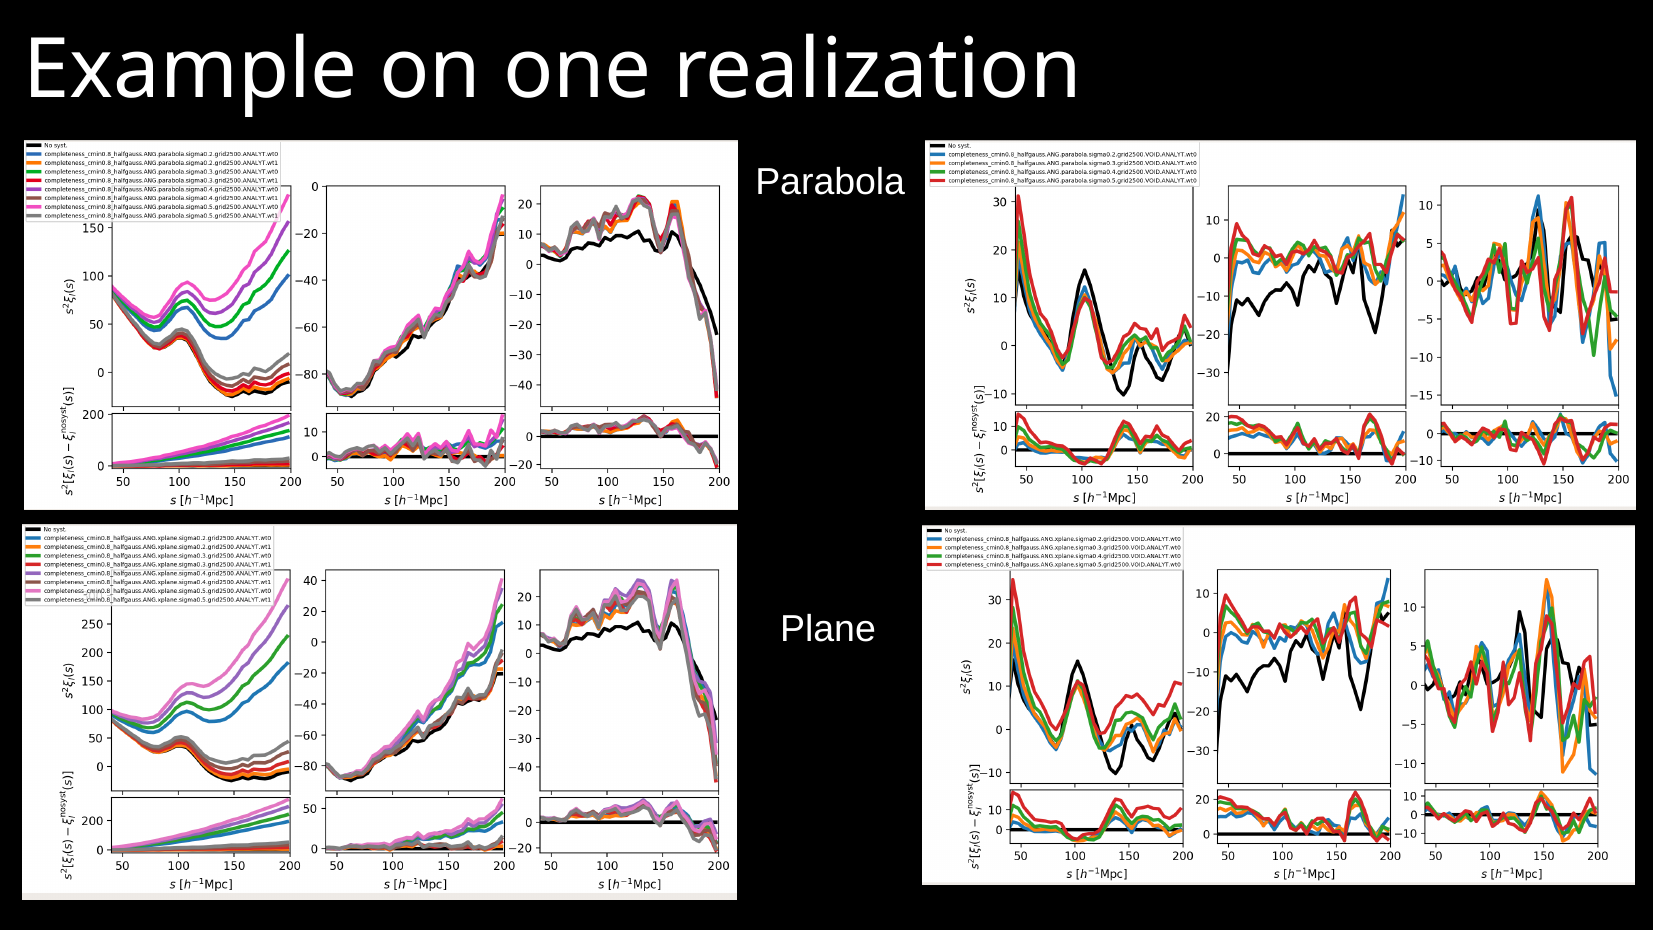

# Example on one realization
Parabola
Plane